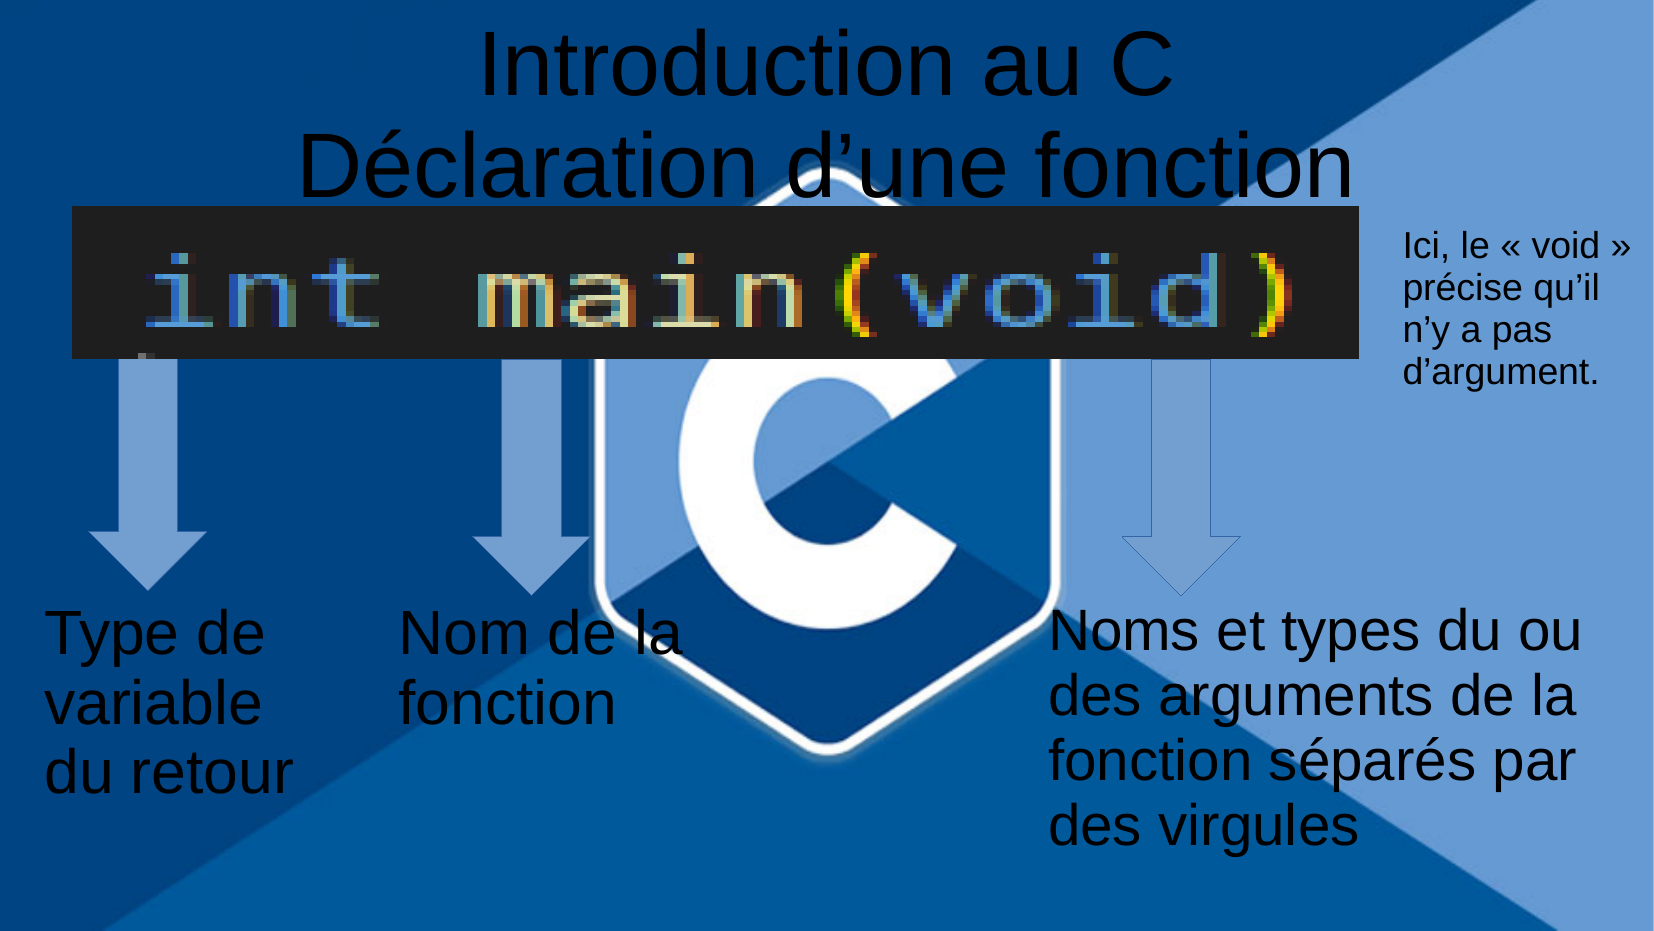

# Introduction au C Déclaration d’une fonction
Ici, le « void » précise qu’il n’y a pas d’argument.
Type de variable du retour
Nom de la fonction
Noms et types du ou des arguments de la fonction séparés par des virgules